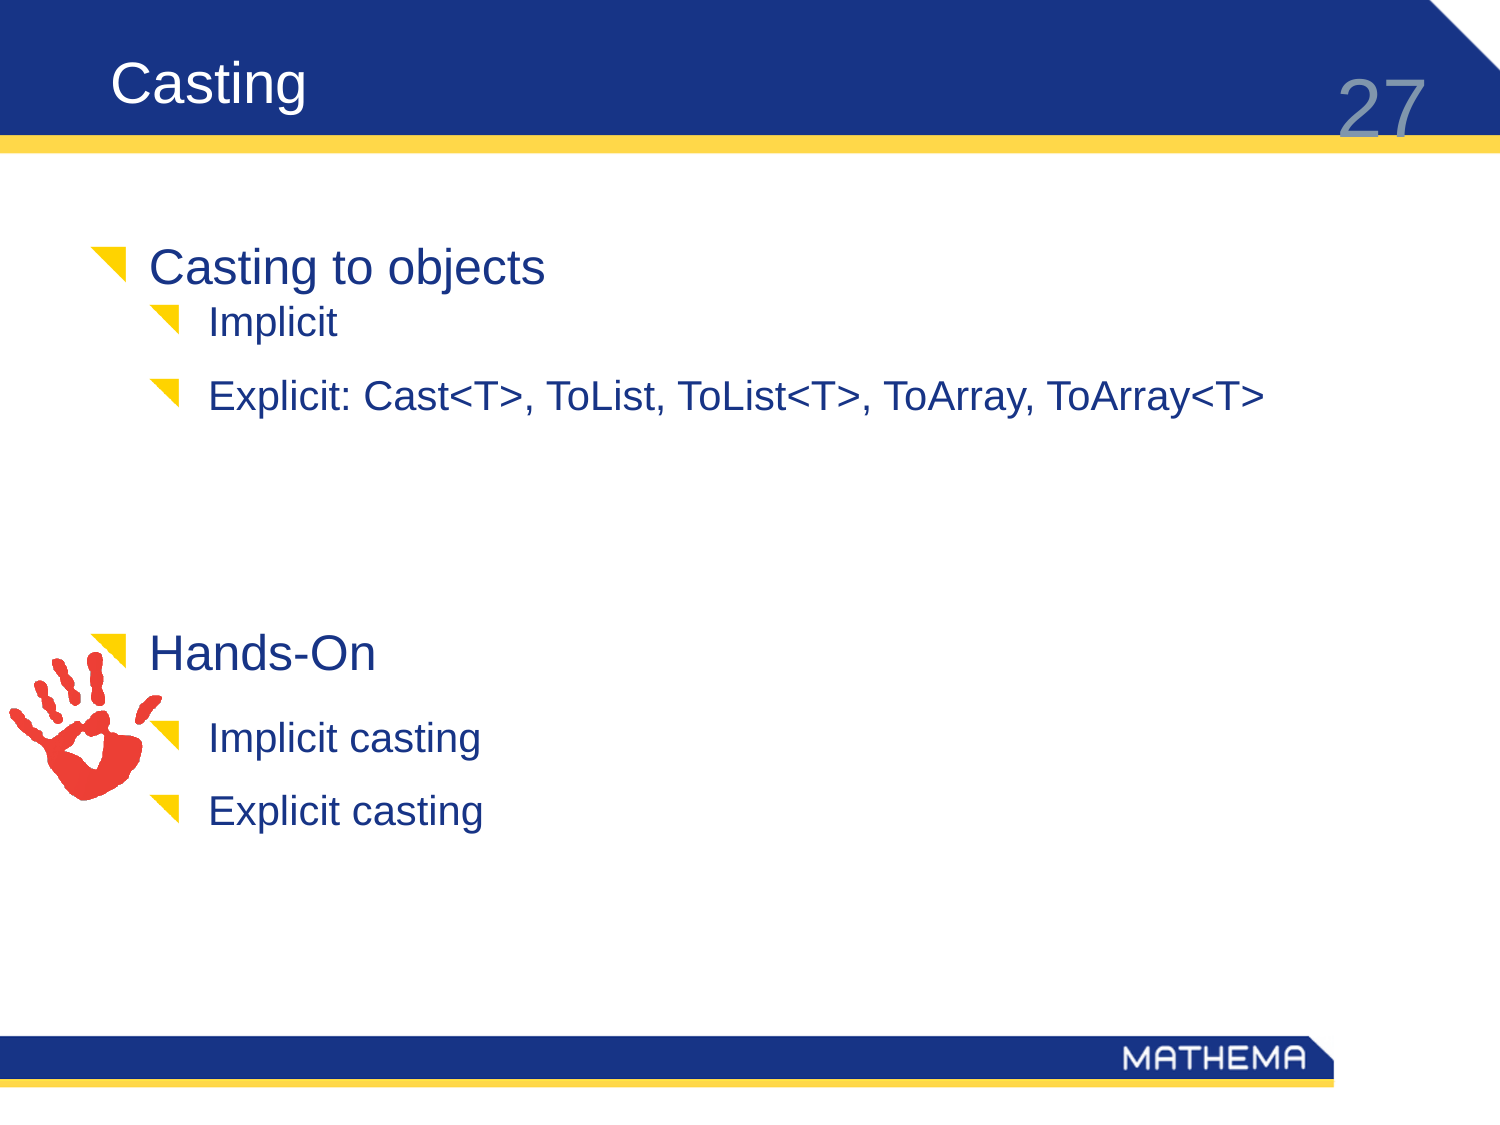

# Casting
27
Casting to objects
Implicit
Explicit: Cast<T>, ToList, ToList<T>, ToArray, ToArray<T>
Hands-On
Implicit casting
Explicit casting